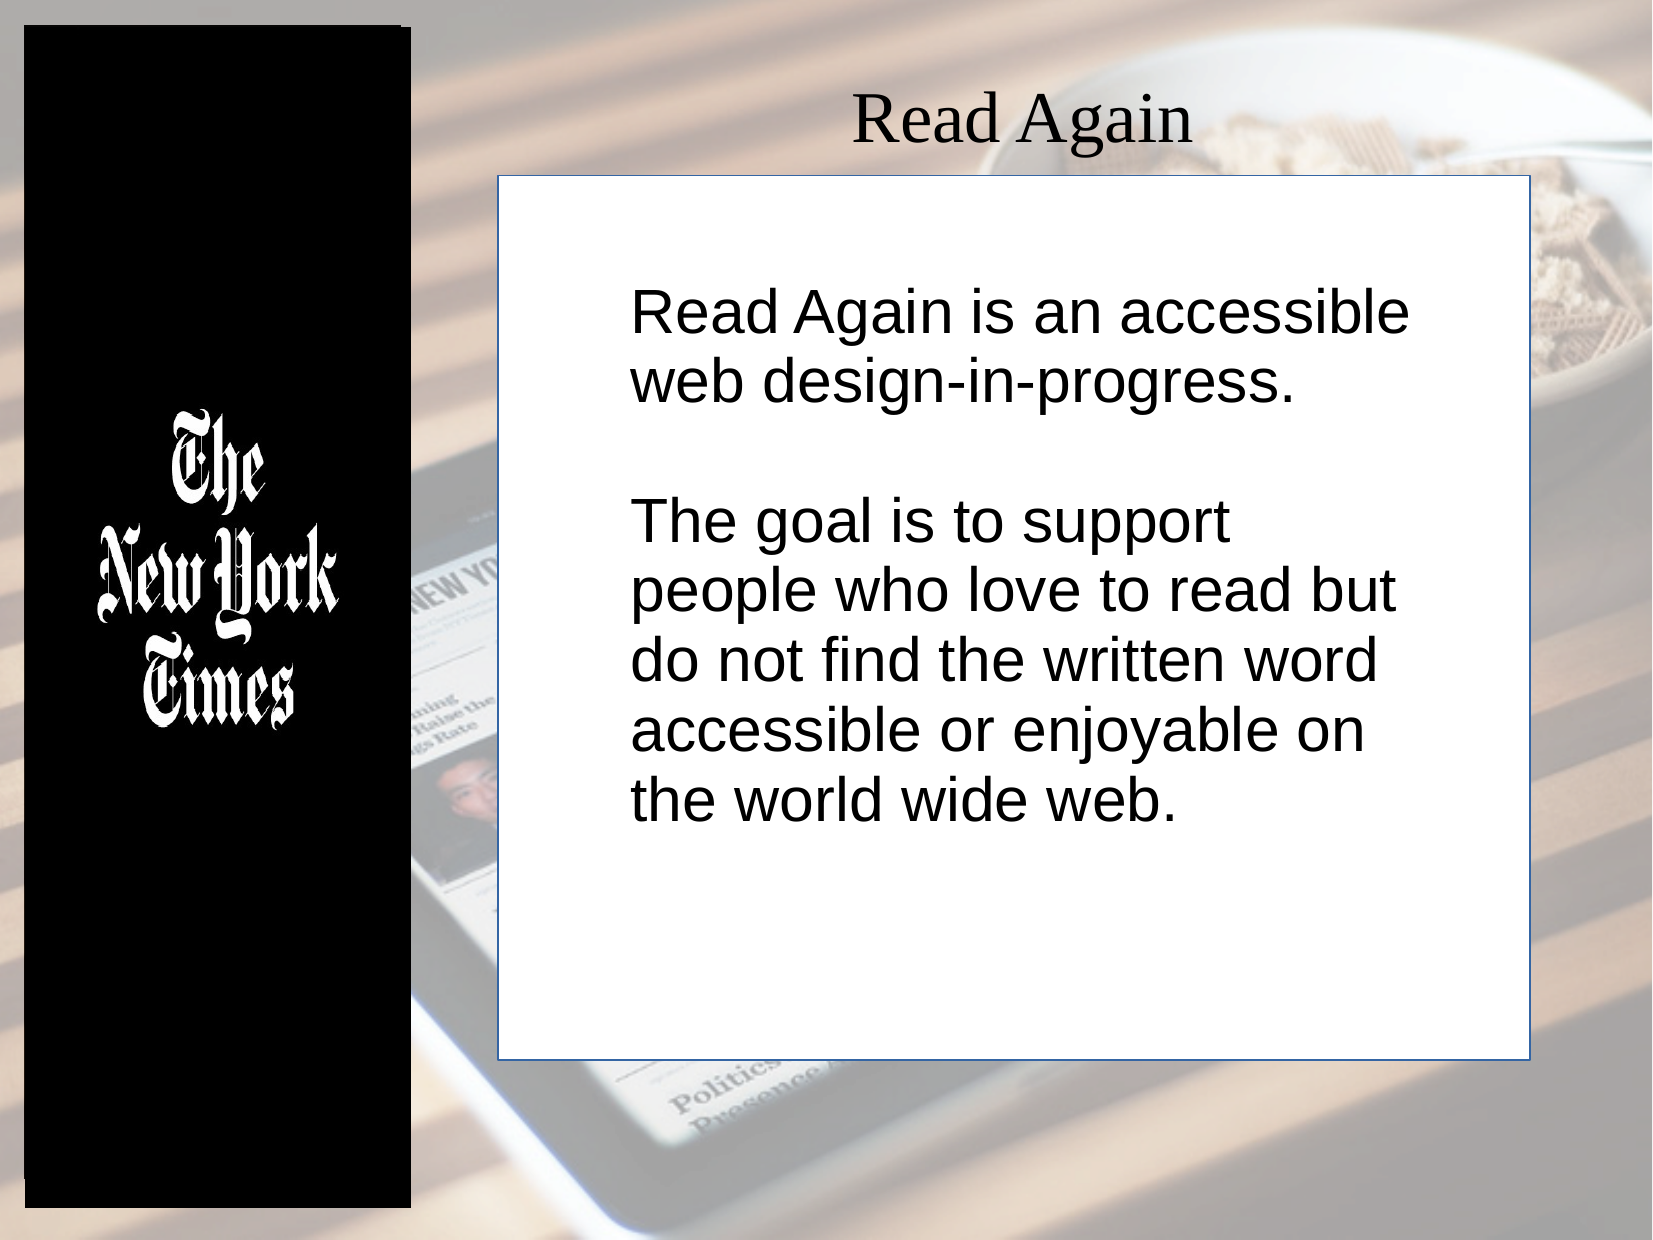

Read Again
Read Again is an accessible
web design-in-progress.
The goal is to support
people who love to read but
do not find the written word
accessible or enjoyable on
the world wide web.